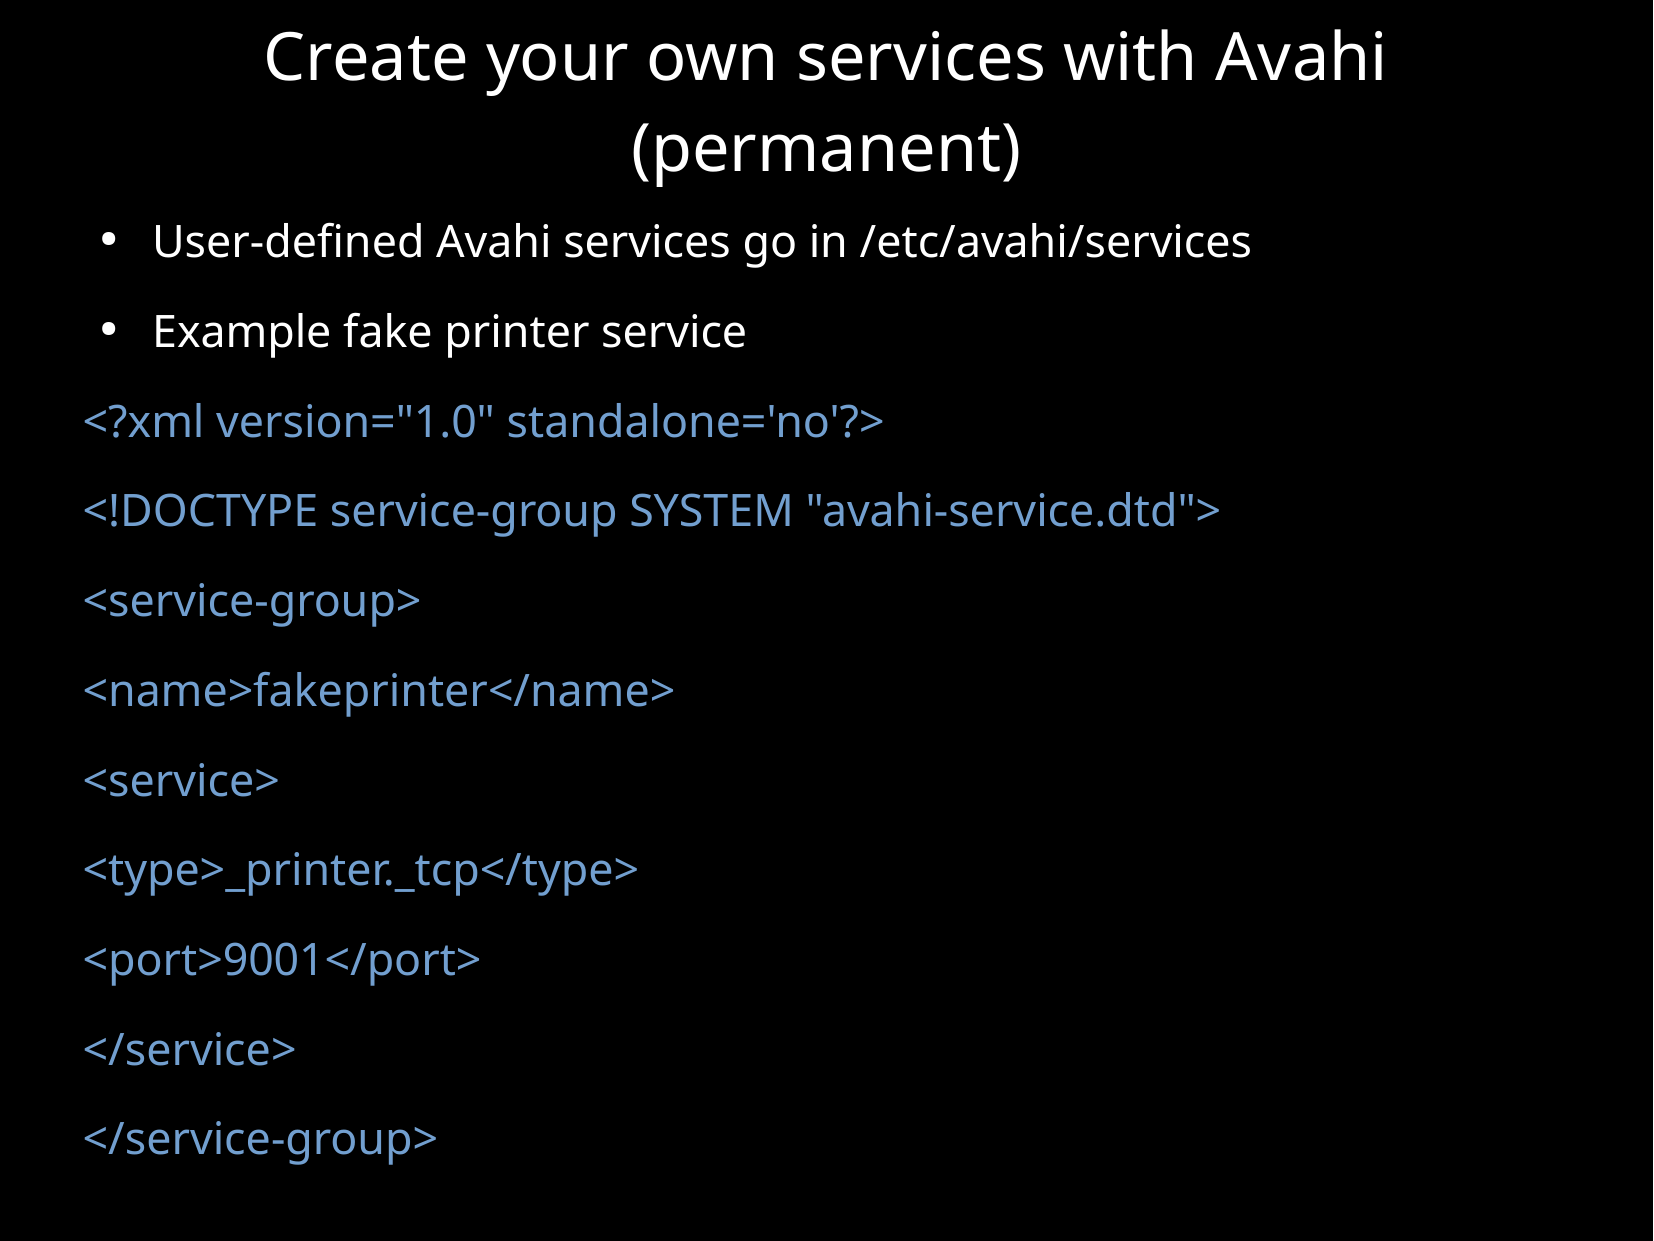

# Create your own services with Avahi (permanent)
User-defined Avahi services go in /etc/avahi/services
Example fake printer service
<?xml version="1.0" standalone='no'?>
<!DOCTYPE service-group SYSTEM "avahi-service.dtd">
<service-group>
<name>fakeprinter</name>
<service>
<type>_printer._tcp</type>
<port>9001</port>
</service>
</service-group>